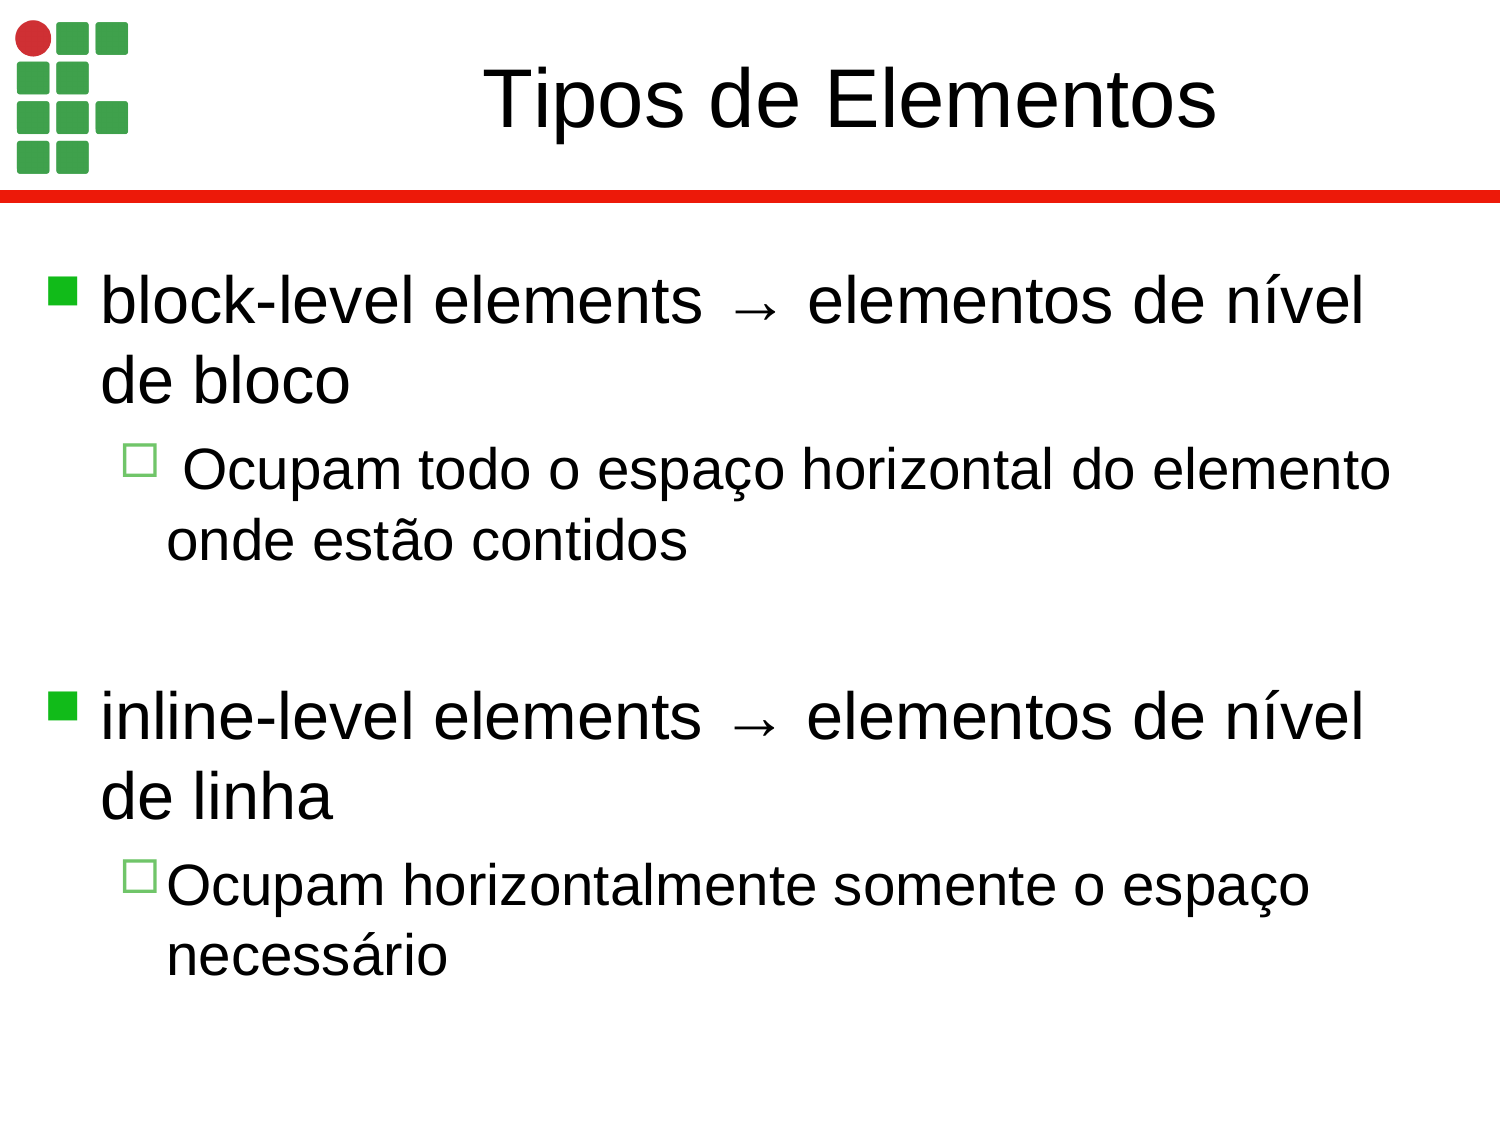

# Tipos de Elementos
block-level elements → elementos de nível de bloco
 Ocupam todo o espaço horizontal do elemento onde estão contidos
inline-level elements → elementos de nível de linha
Ocupam horizontalmente somente o espaço necessário